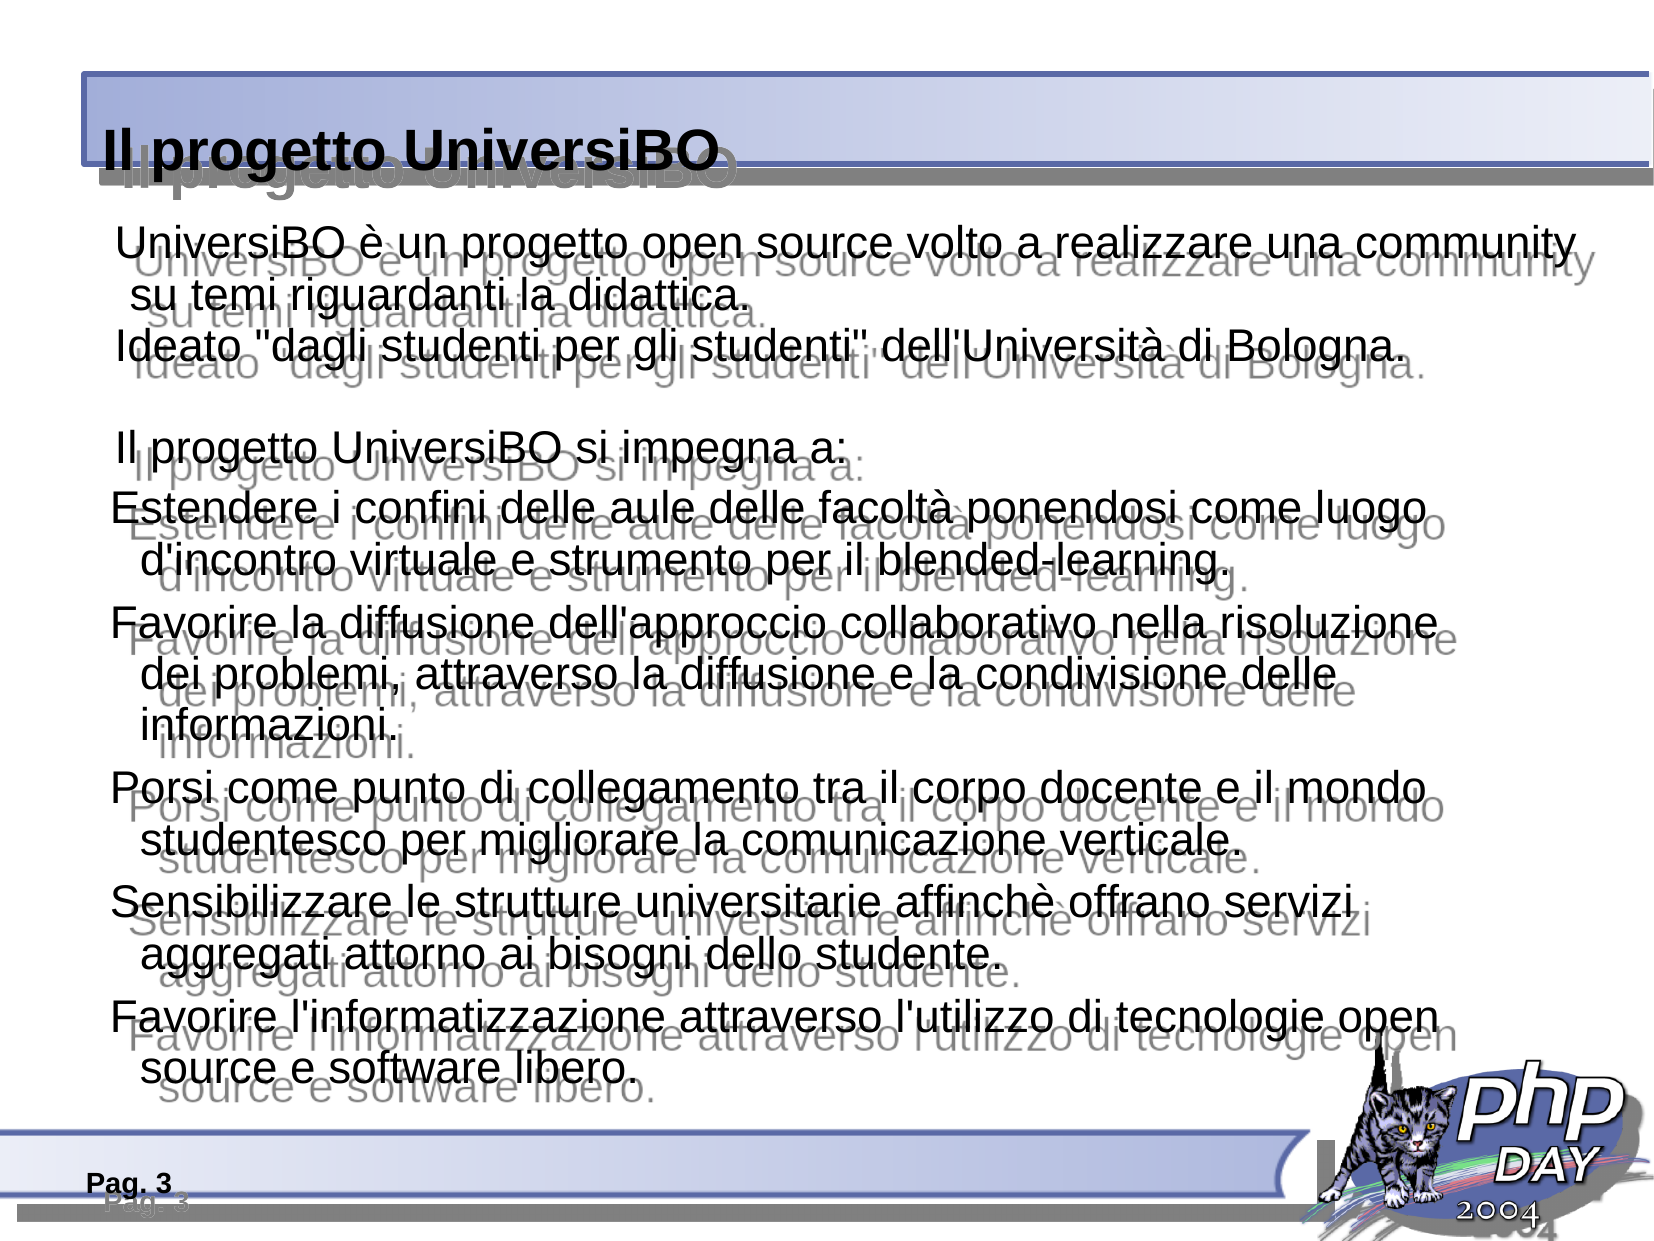

Il progetto UniversiBO
UniversiBO è un progetto open source volto a realizzare una community su temi riguardanti la didattica.
Ideato "dagli studenti per gli studenti" dell'Università di Bologna.
Il progetto UniversiBO si impegna a:
Estendere i confini delle aule delle facoltà ponendosi come luogo d'incontro virtuale e strumento per il blended-learning.
Favorire la diffusione dell'approccio collaborativo nella risoluzione dei problemi, attraverso la diffusione e la condivisione delle informazioni.
Porsi come punto di collegamento tra il corpo docente e il mondo studentesco per migliorare la comunicazione verticale.
Sensibilizzare le strutture universitarie affinchè offrano servizi aggregati attorno ai bisogni dello studente.
Favorire l'informatizzazione attraverso l'utilizzo di tecnologie open source e software libero.